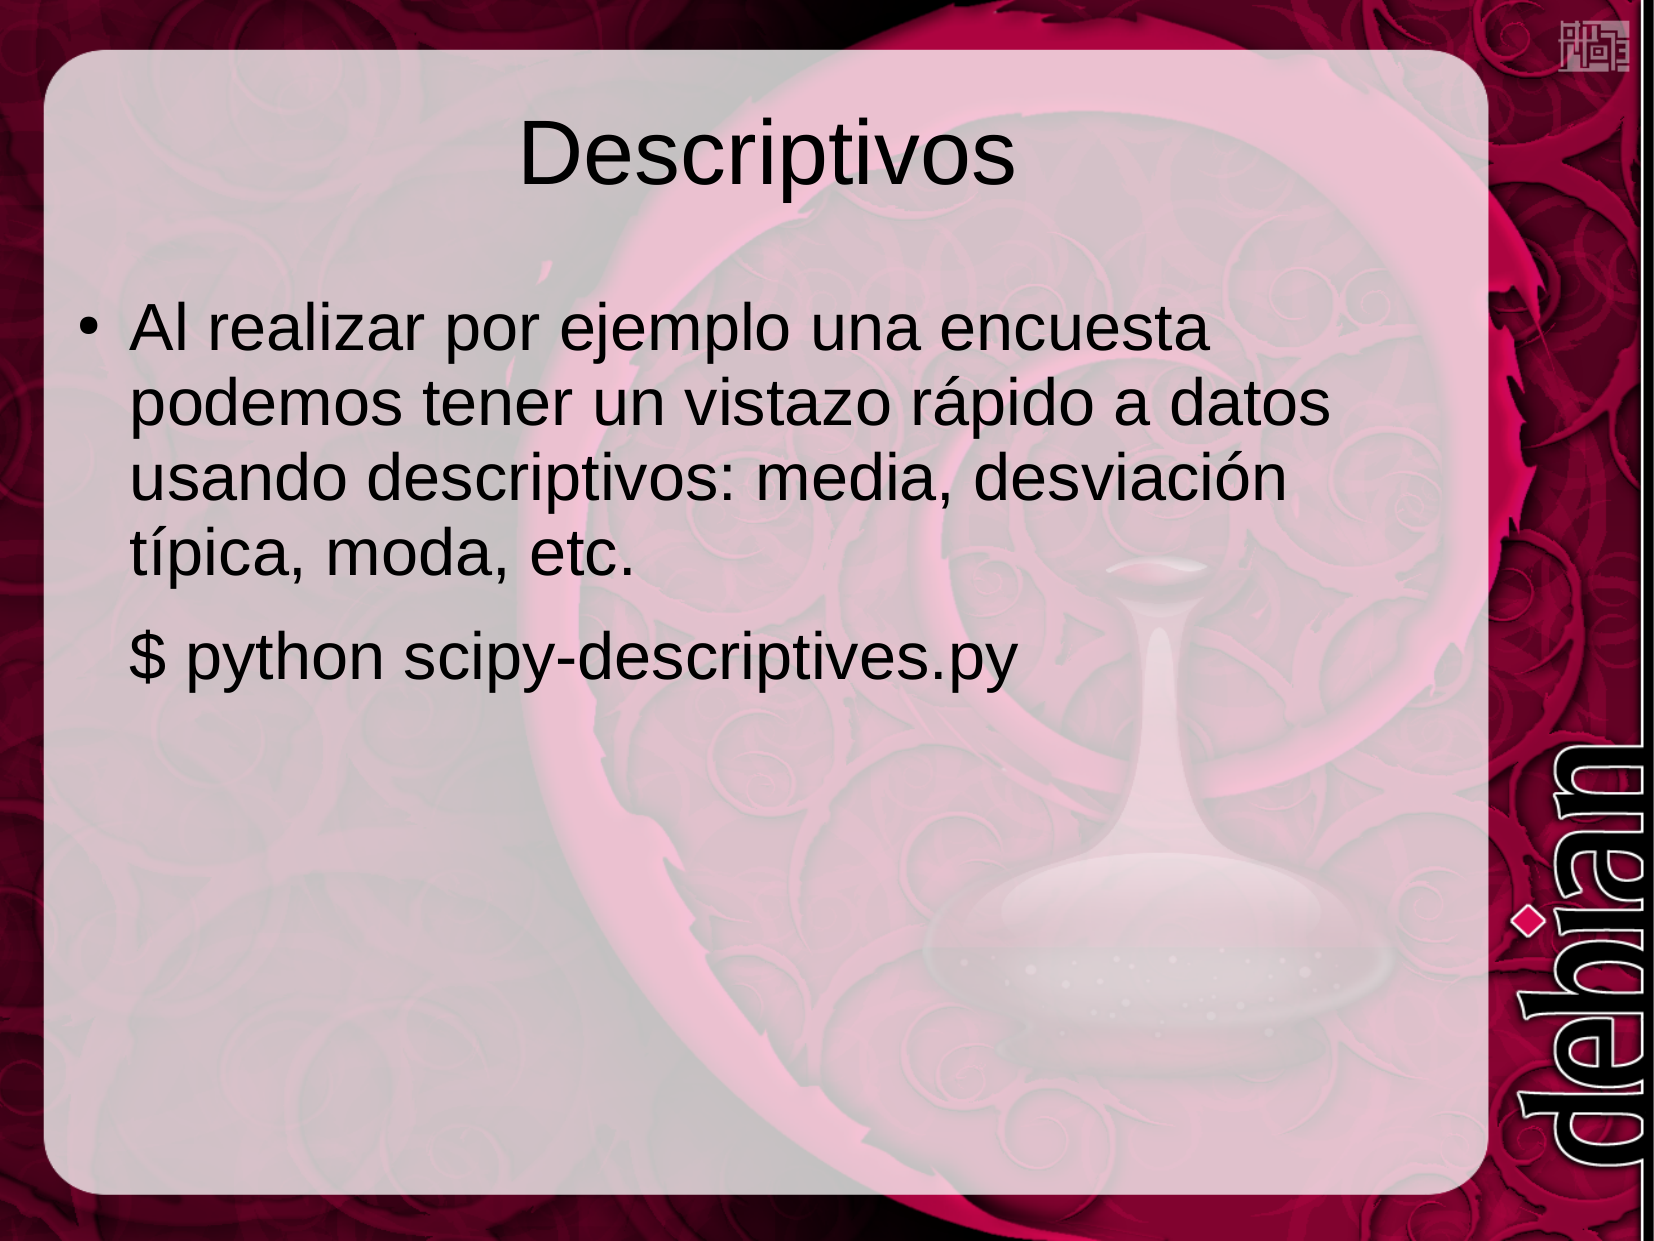

# Descriptivos
Al realizar por ejemplo una encuesta podemos tener un vistazo rápido a datos usando descriptivos: media, desviación típica, moda, etc.
$ python scipy-descriptives.py